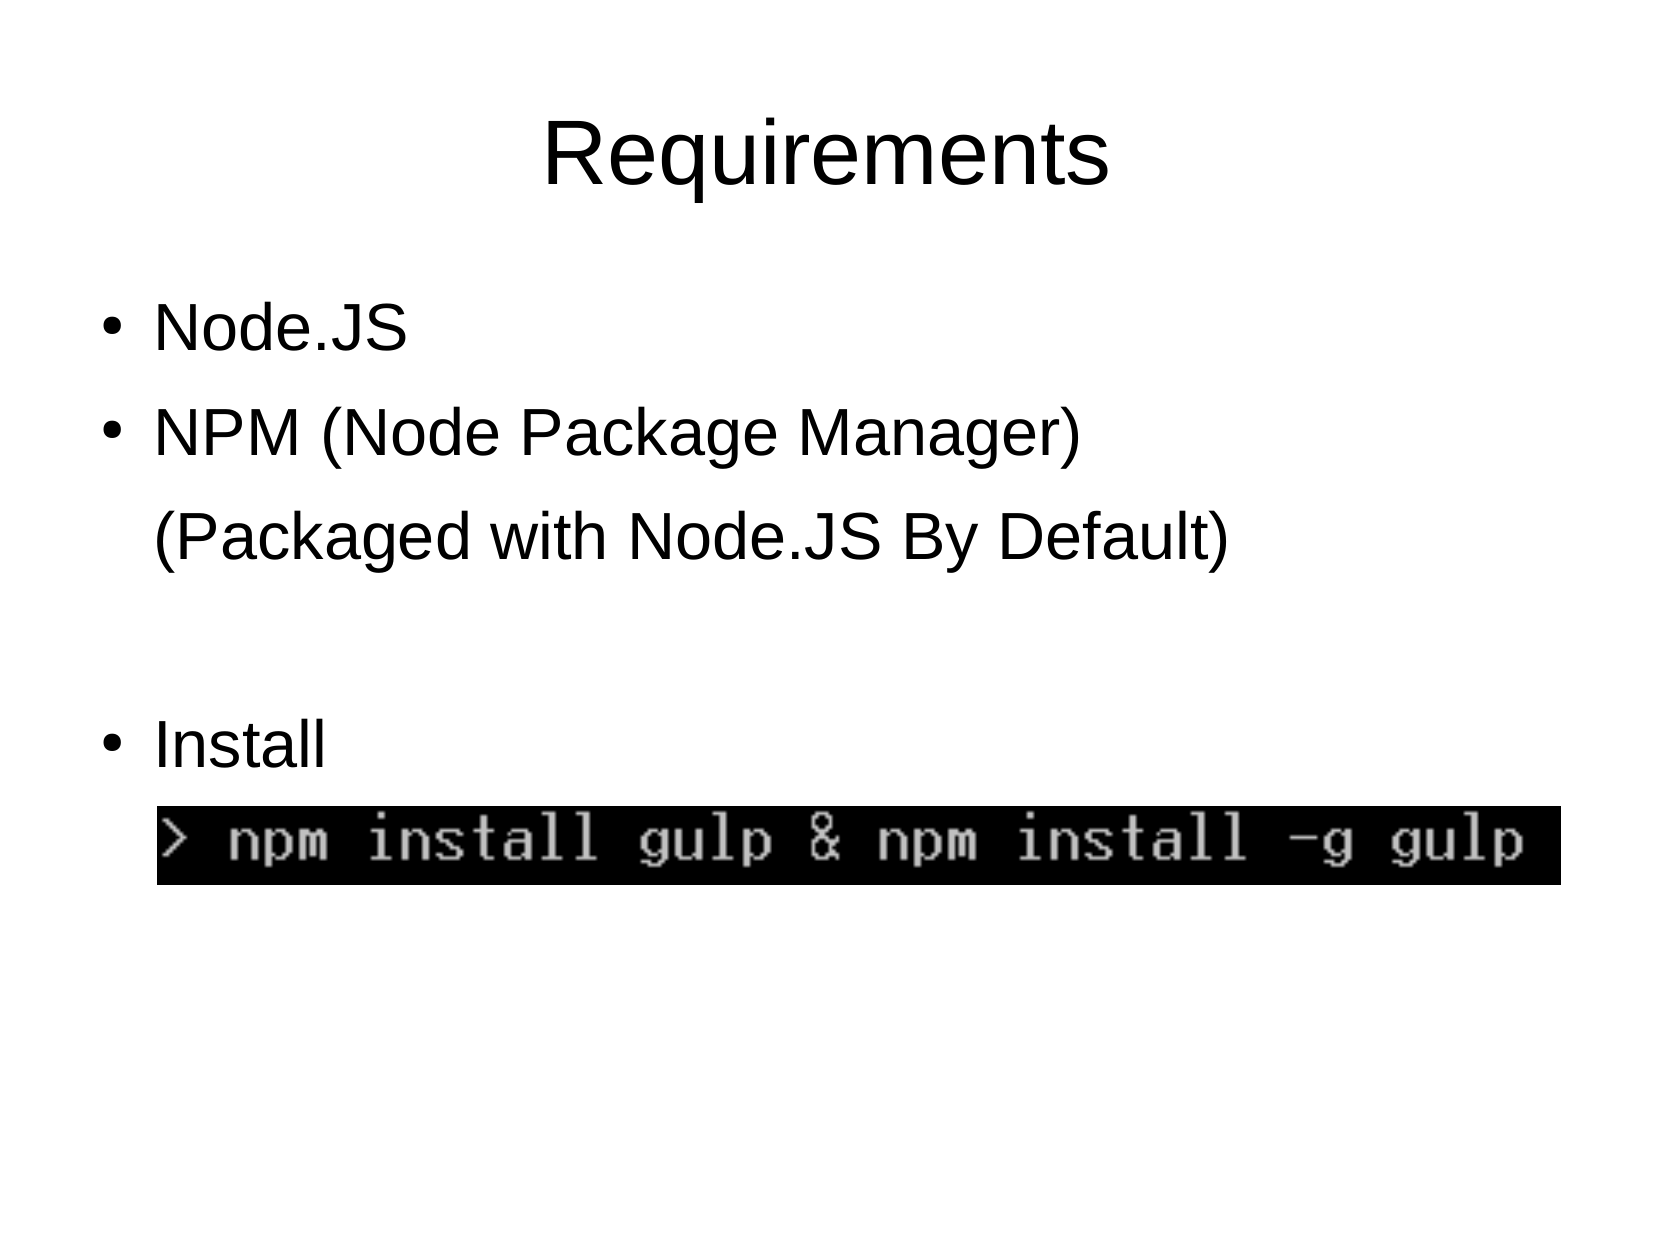

# Requirements
Node.JS
NPM (Node Package Manager)
(Packaged with Node.JS By Default)
Install